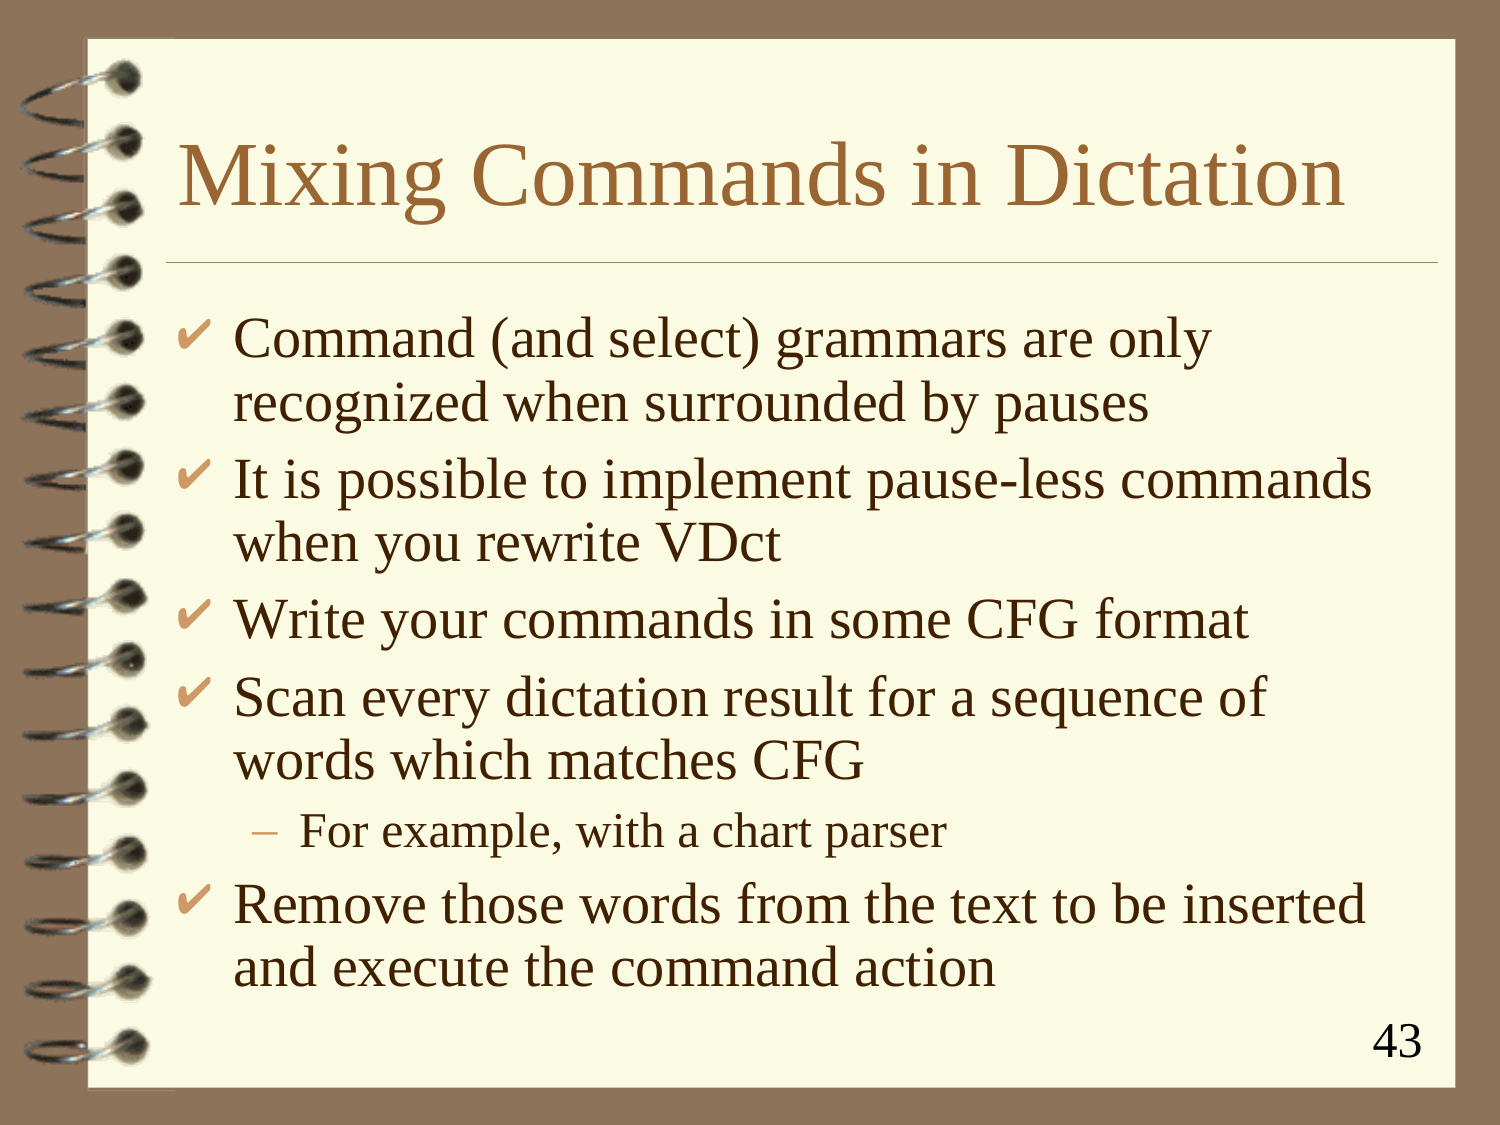

# Mixing Commands in Dictation
Command (and select) grammars are only recognized when surrounded by pauses
It is possible to implement pause-less commands when you rewrite VDct
Write your commands in some CFG format
Scan every dictation result for a sequence of words which matches CFG
For example, with a chart parser
Remove those words from the text to be inserted and execute the command action
43